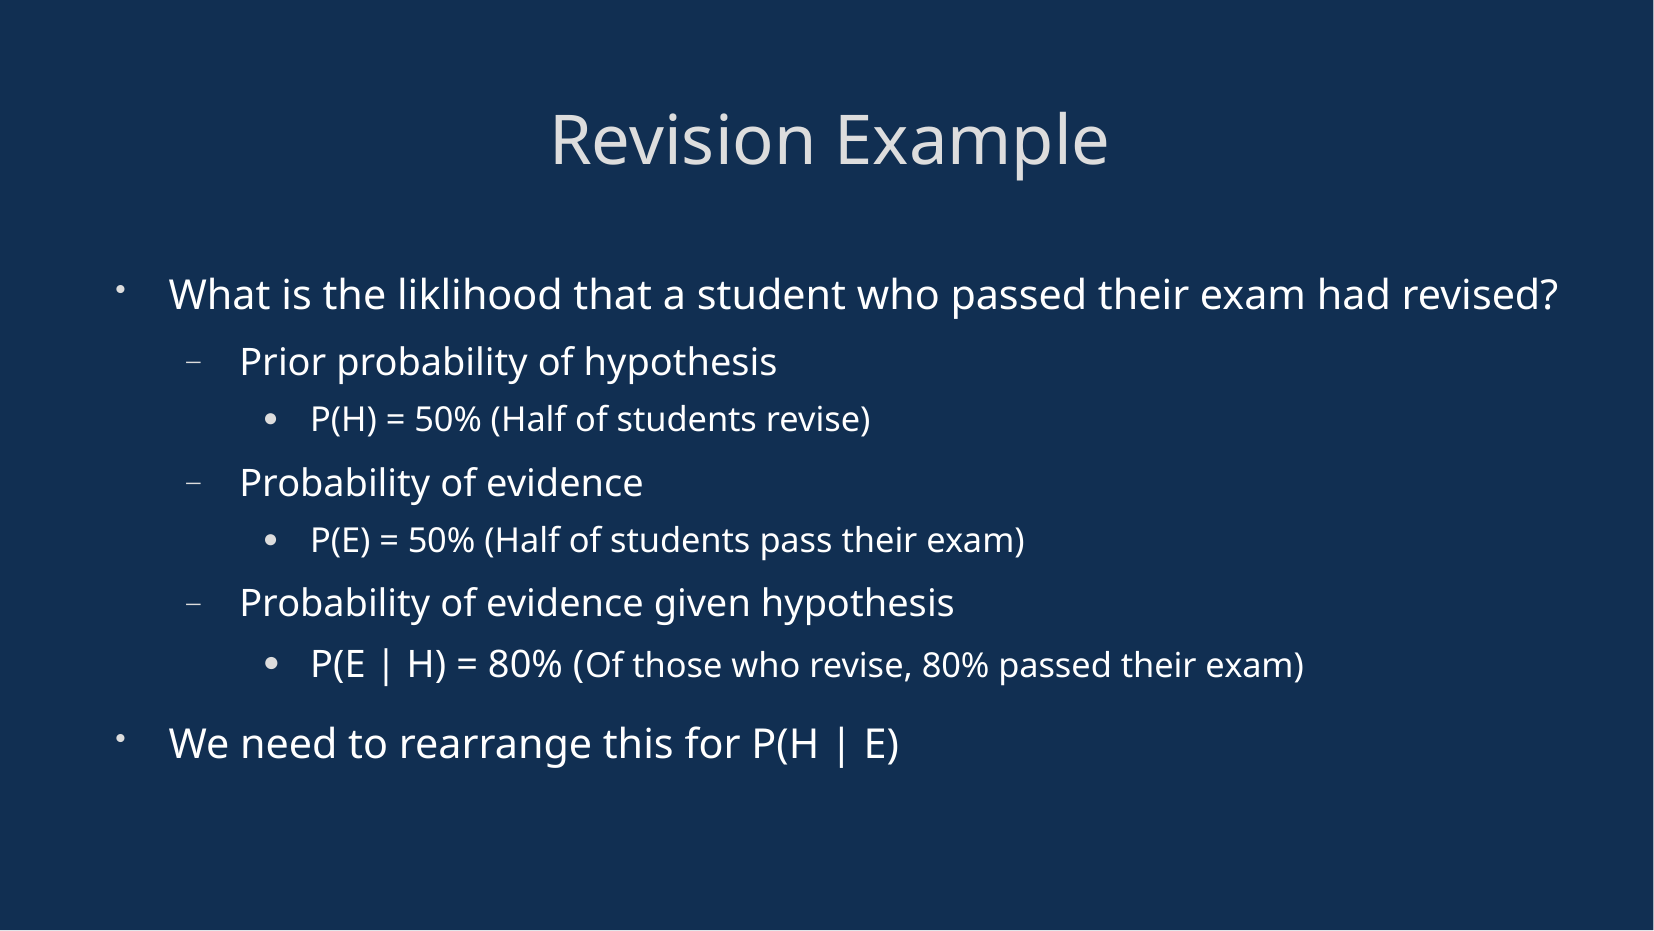

Revision Example
# What is the liklihood that a student who passed their exam had revised?
Prior probability of hypothesis
P(H) = 50% (Half of students revise)
Probability of evidence
P(E) = 50% (Half of students pass their exam)
Probability of evidence given hypothesis
P(E | H) = 80% (Of those who revise, 80% passed their exam)
We need to rearrange this for P(H | E)